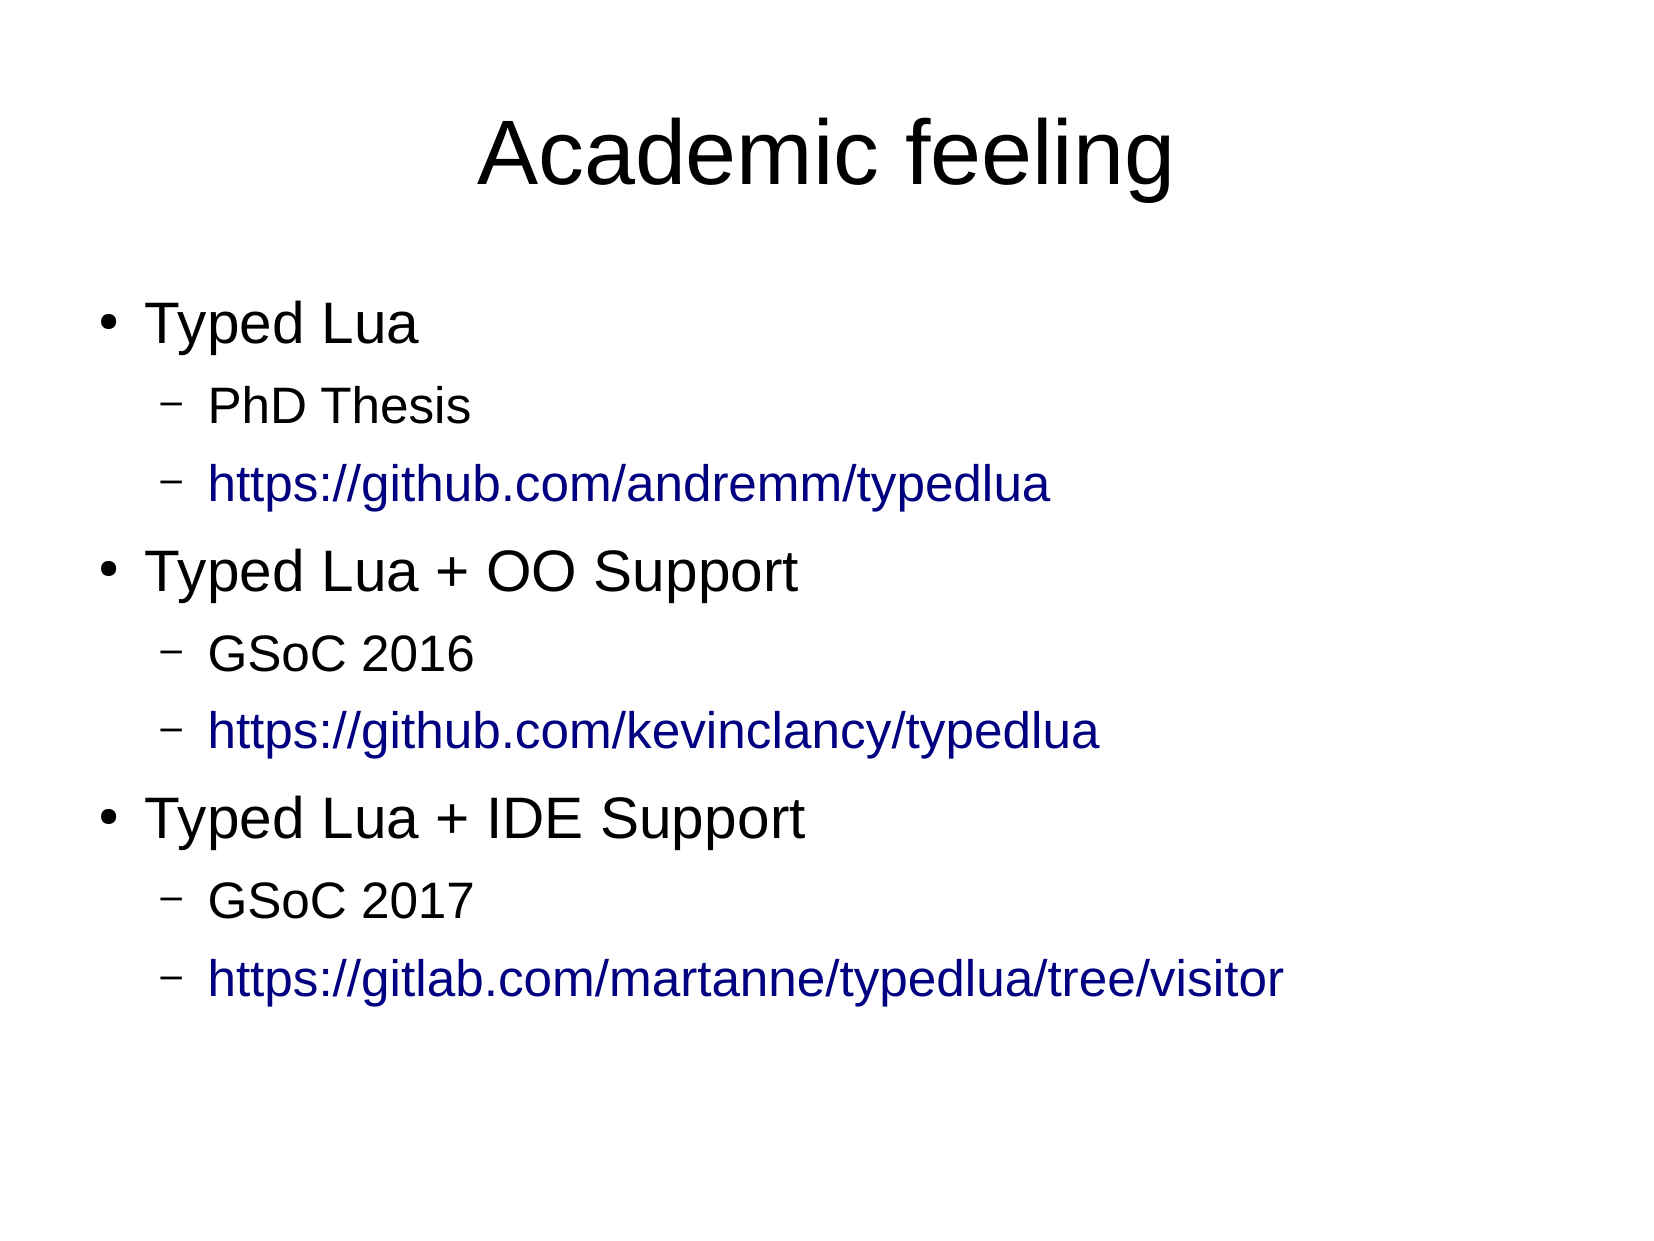

# Academic feeling
Typed Lua
PhD Thesis
https://github.com/andremm/typedlua
Typed Lua + OO Support
GSoC 2016
https://github.com/kevinclancy/typedlua
Typed Lua + IDE Support
GSoC 2017
https://gitlab.com/martanne/typedlua/tree/visitor